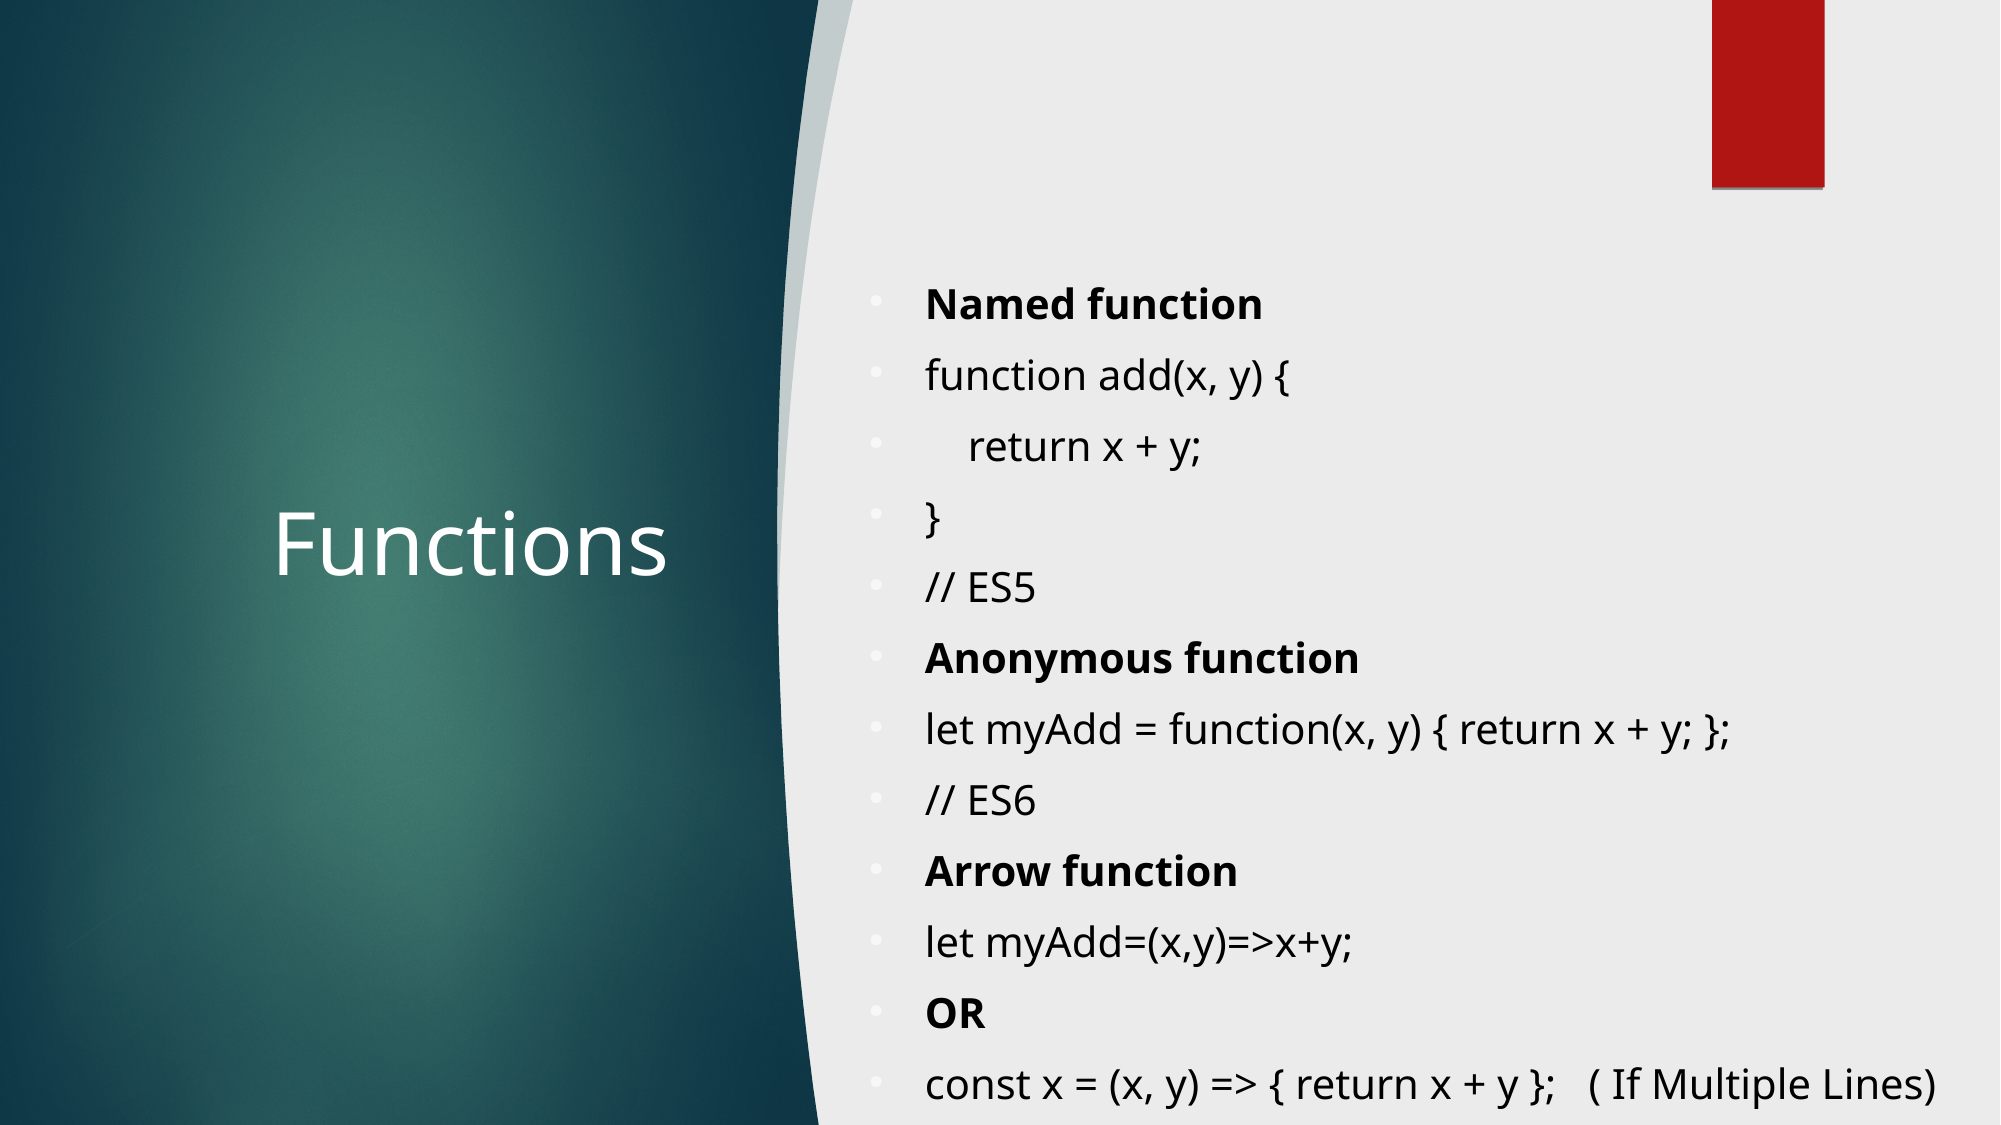

# Functions
Named function
function add(x, y) {
 return x + y;
}
// ES5
Anonymous function
let myAdd = function(x, y) { return x + y; };
// ES6
Arrow function
let myAdd=(x,y)=>x+y;
OR
const x = (x, y) => { return x + y }; ( If Multiple Lines)